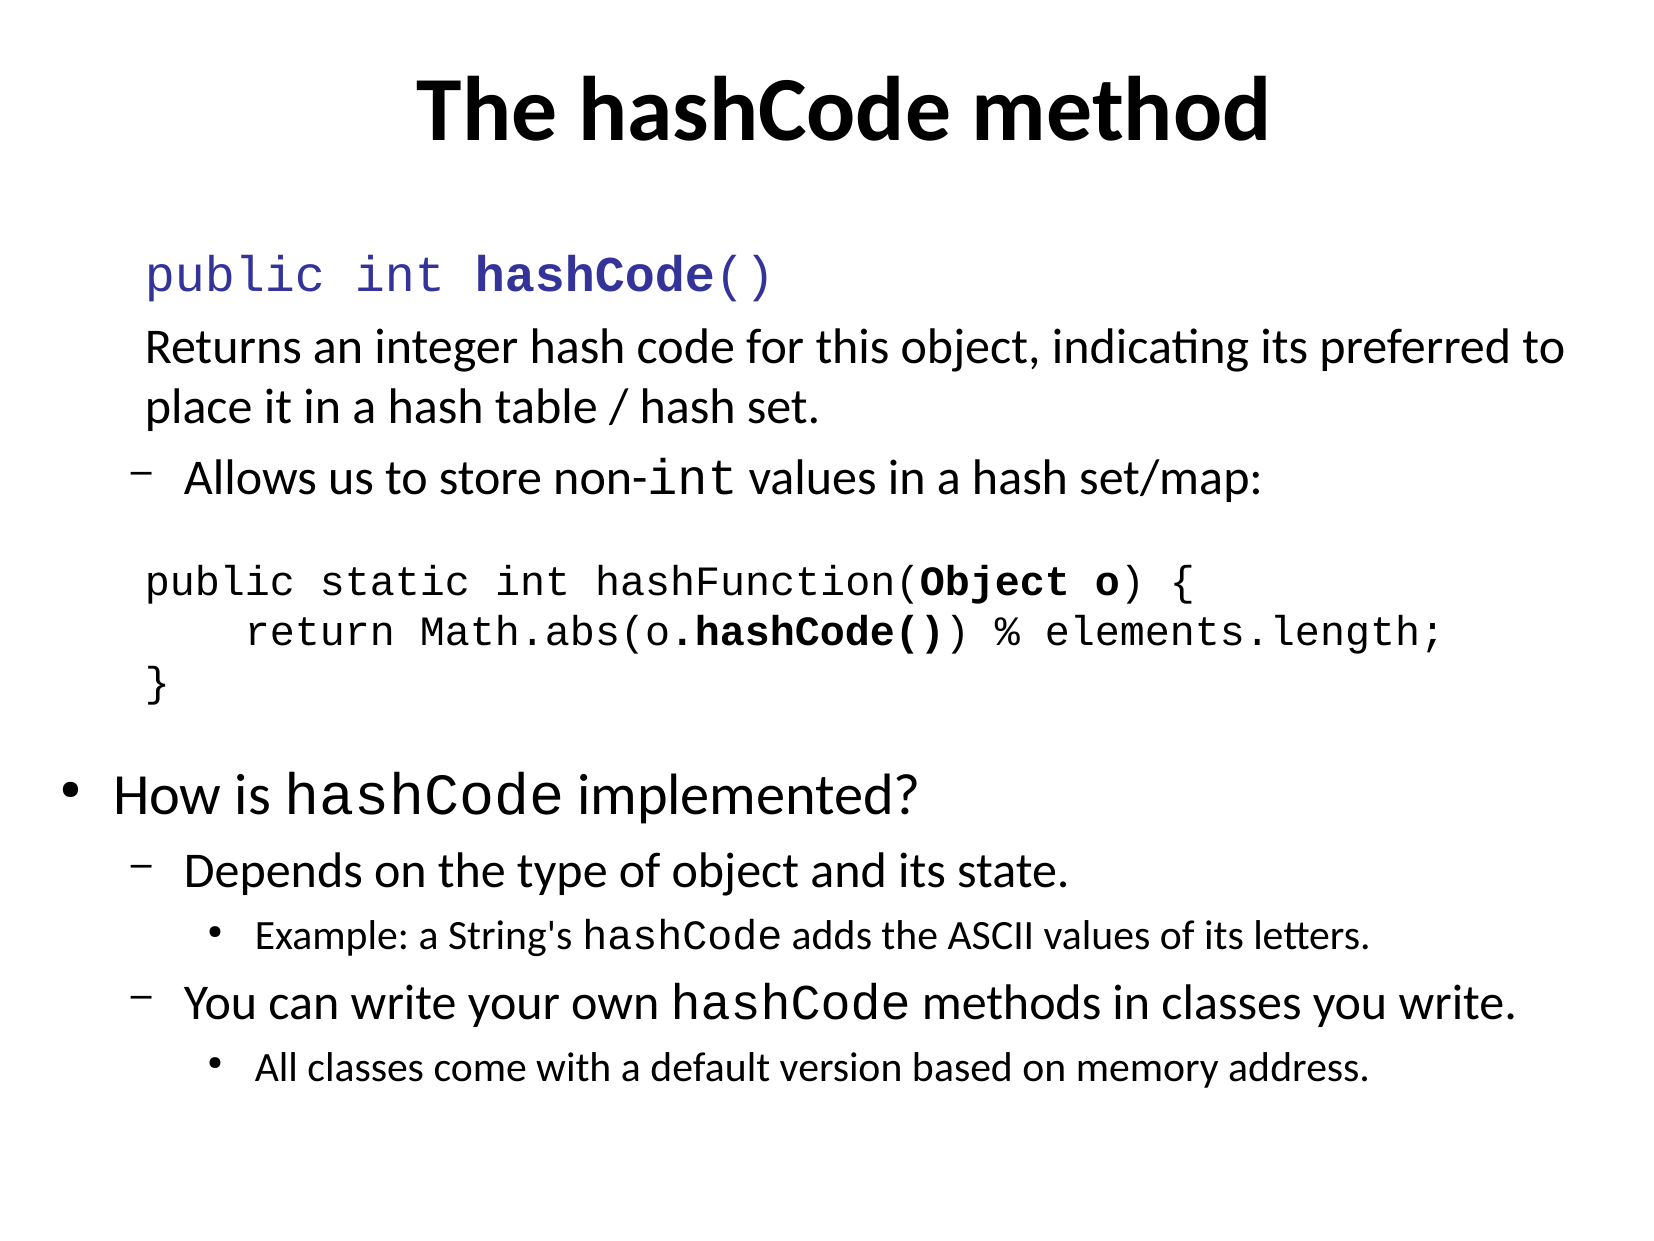

# The hashCode method
	public int hashCode()
	Returns an integer hash code for this object, indicating its preferred to place it in a hash table / hash set.
Allows us to store non-int values in a hash set/map:
	public static int hashFunction(Object o) {
	 return Math.abs(o.hashCode()) % elements.length;
	}
How is hashCode implemented?
Depends on the type of object and its state.
Example: a String's hashCode adds the ASCII values of its letters.
You can write your own hashCode methods in classes you write.
All classes come with a default version based on memory address.